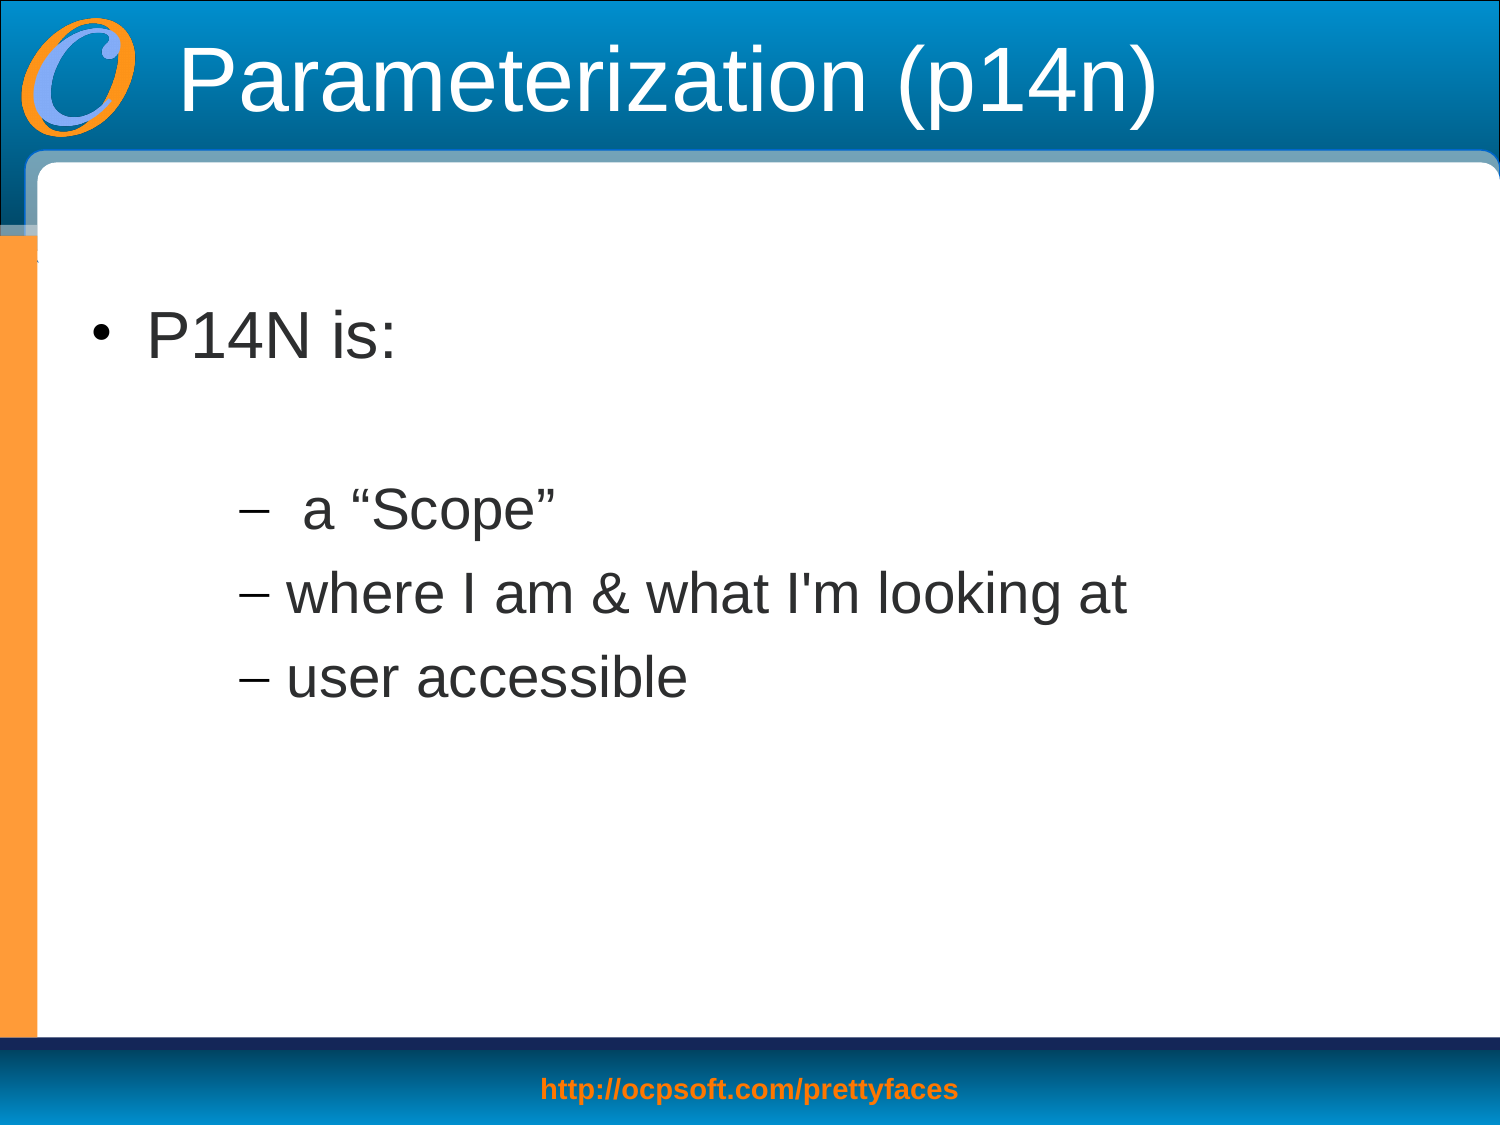

# Parameterization (p14n)
P14N is:
 a “Scope”
where I am & what I'm looking at
user accessible